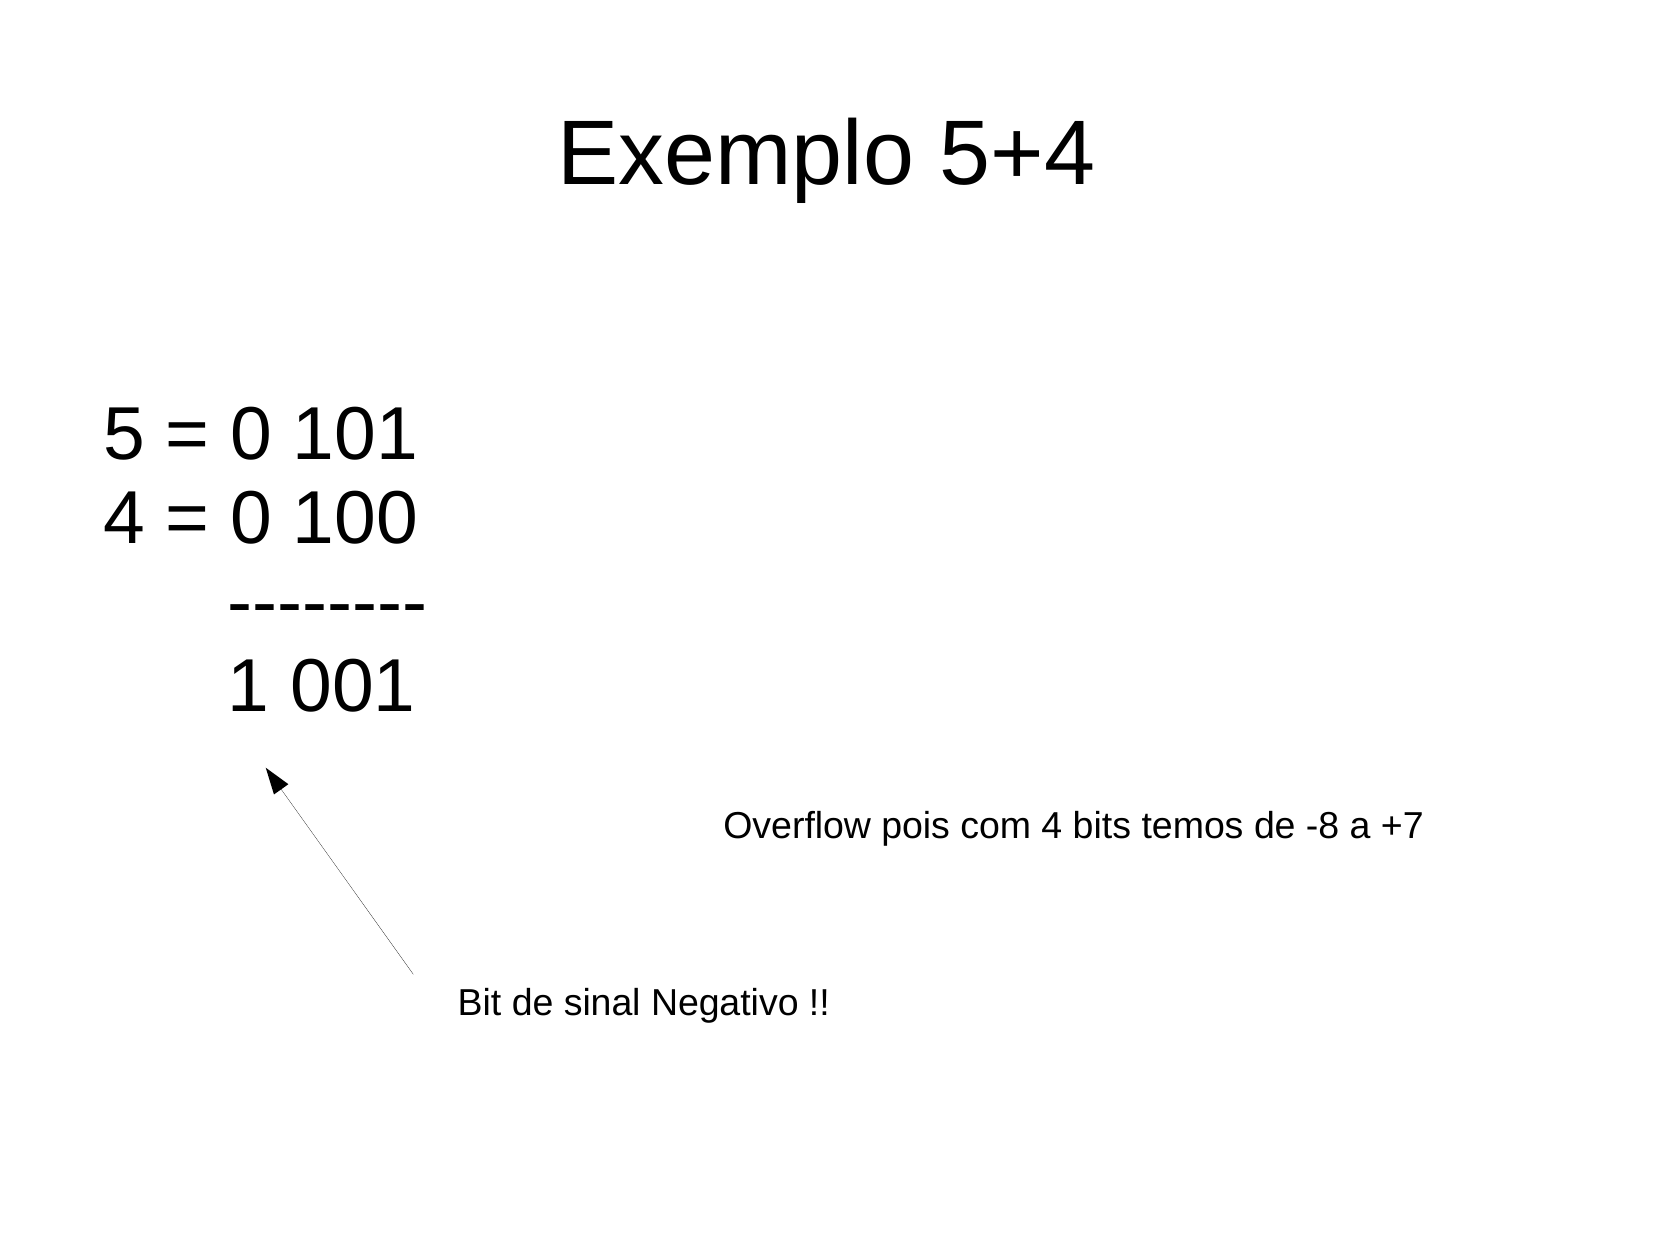

# Exemplo 5+4
5 = 0 101
4 = 0 100
 --------
 1 001
Overflow pois com 4 bits temos de -8 a +7
Bit de sinal Negativo !!